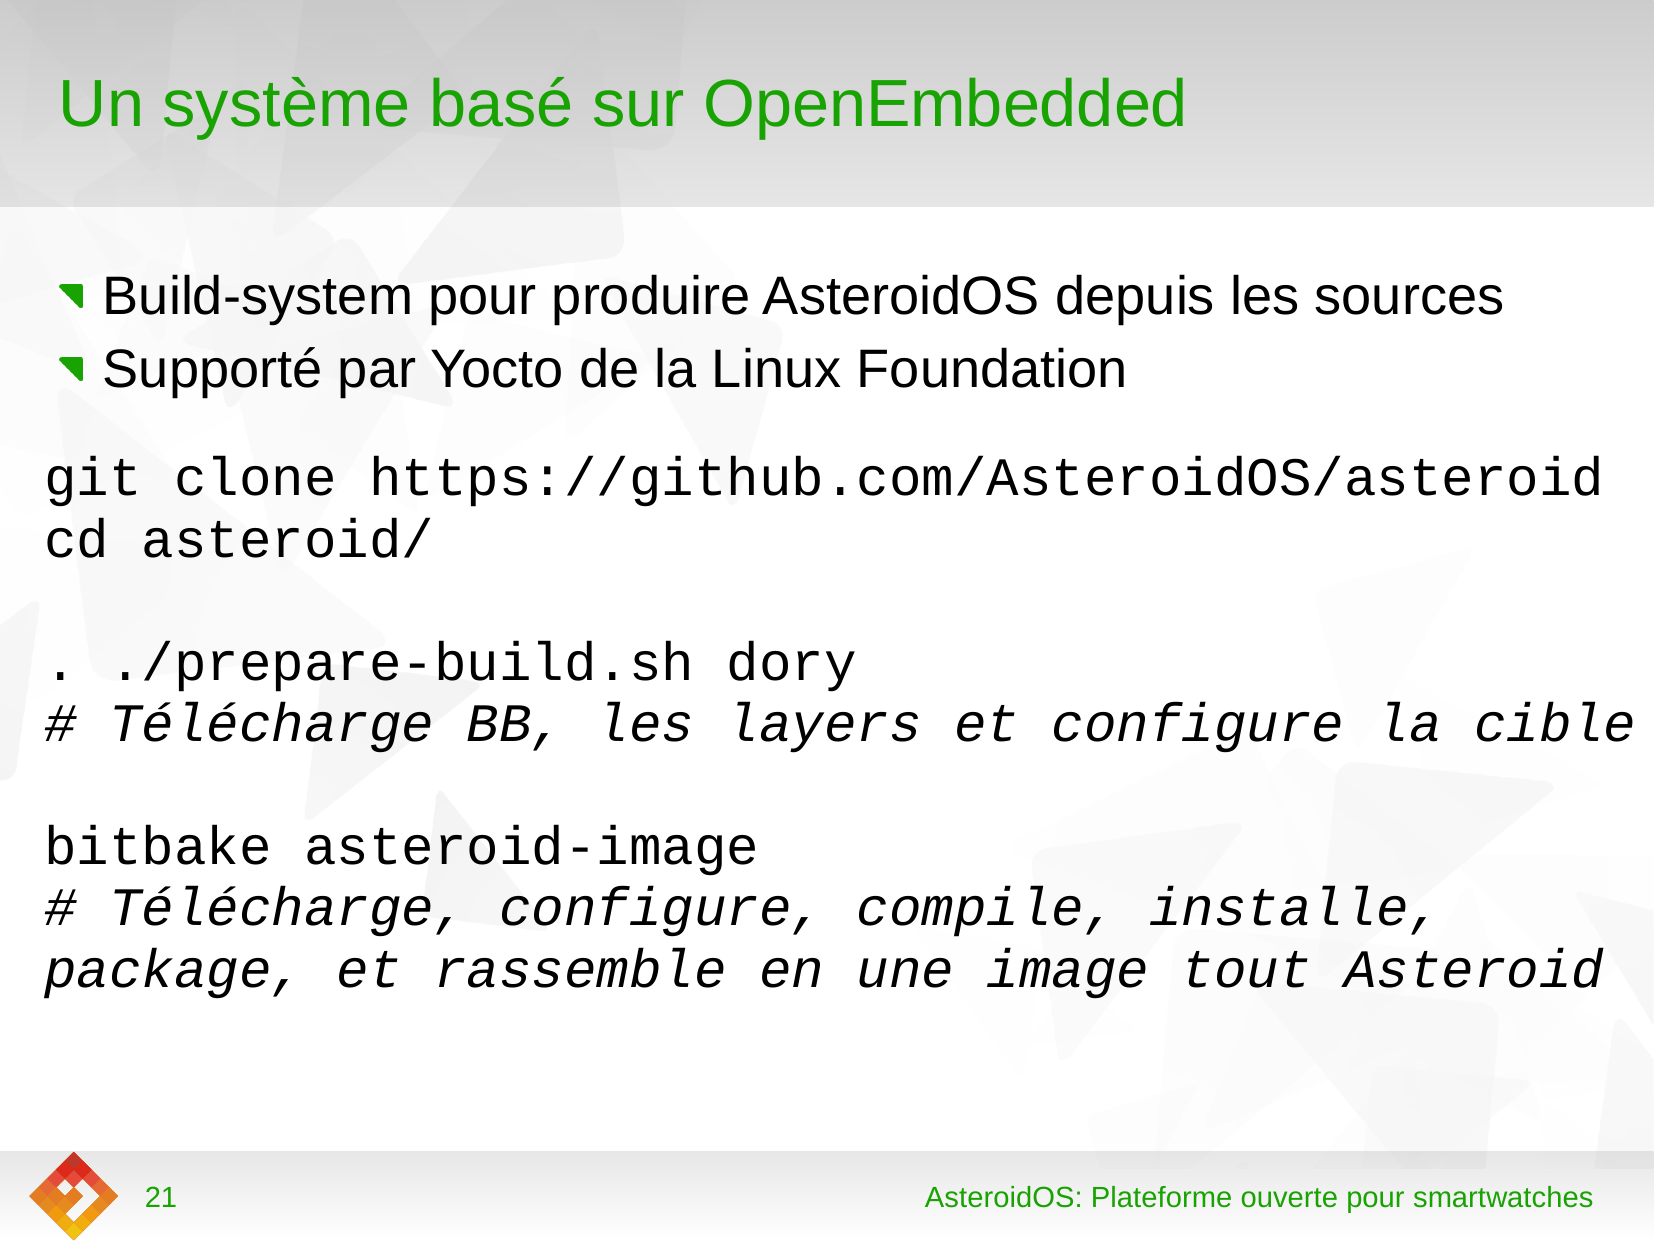

# Un système basé sur OpenEmbedded
Build-system pour produire AsteroidOS depuis les sources
Supporté par Yocto de la Linux Foundation
git clone https://github.com/AsteroidOS/asteroid
cd asteroid/
. ./prepare-build.sh dory
# Télécharge BB, les layers et configure la cible
bitbake asteroid-image
# Télécharge, configure, compile, installe, package, et rassemble en une image tout Asteroid
21
AsteroidOS: Plateforme ouverte pour smartwatches